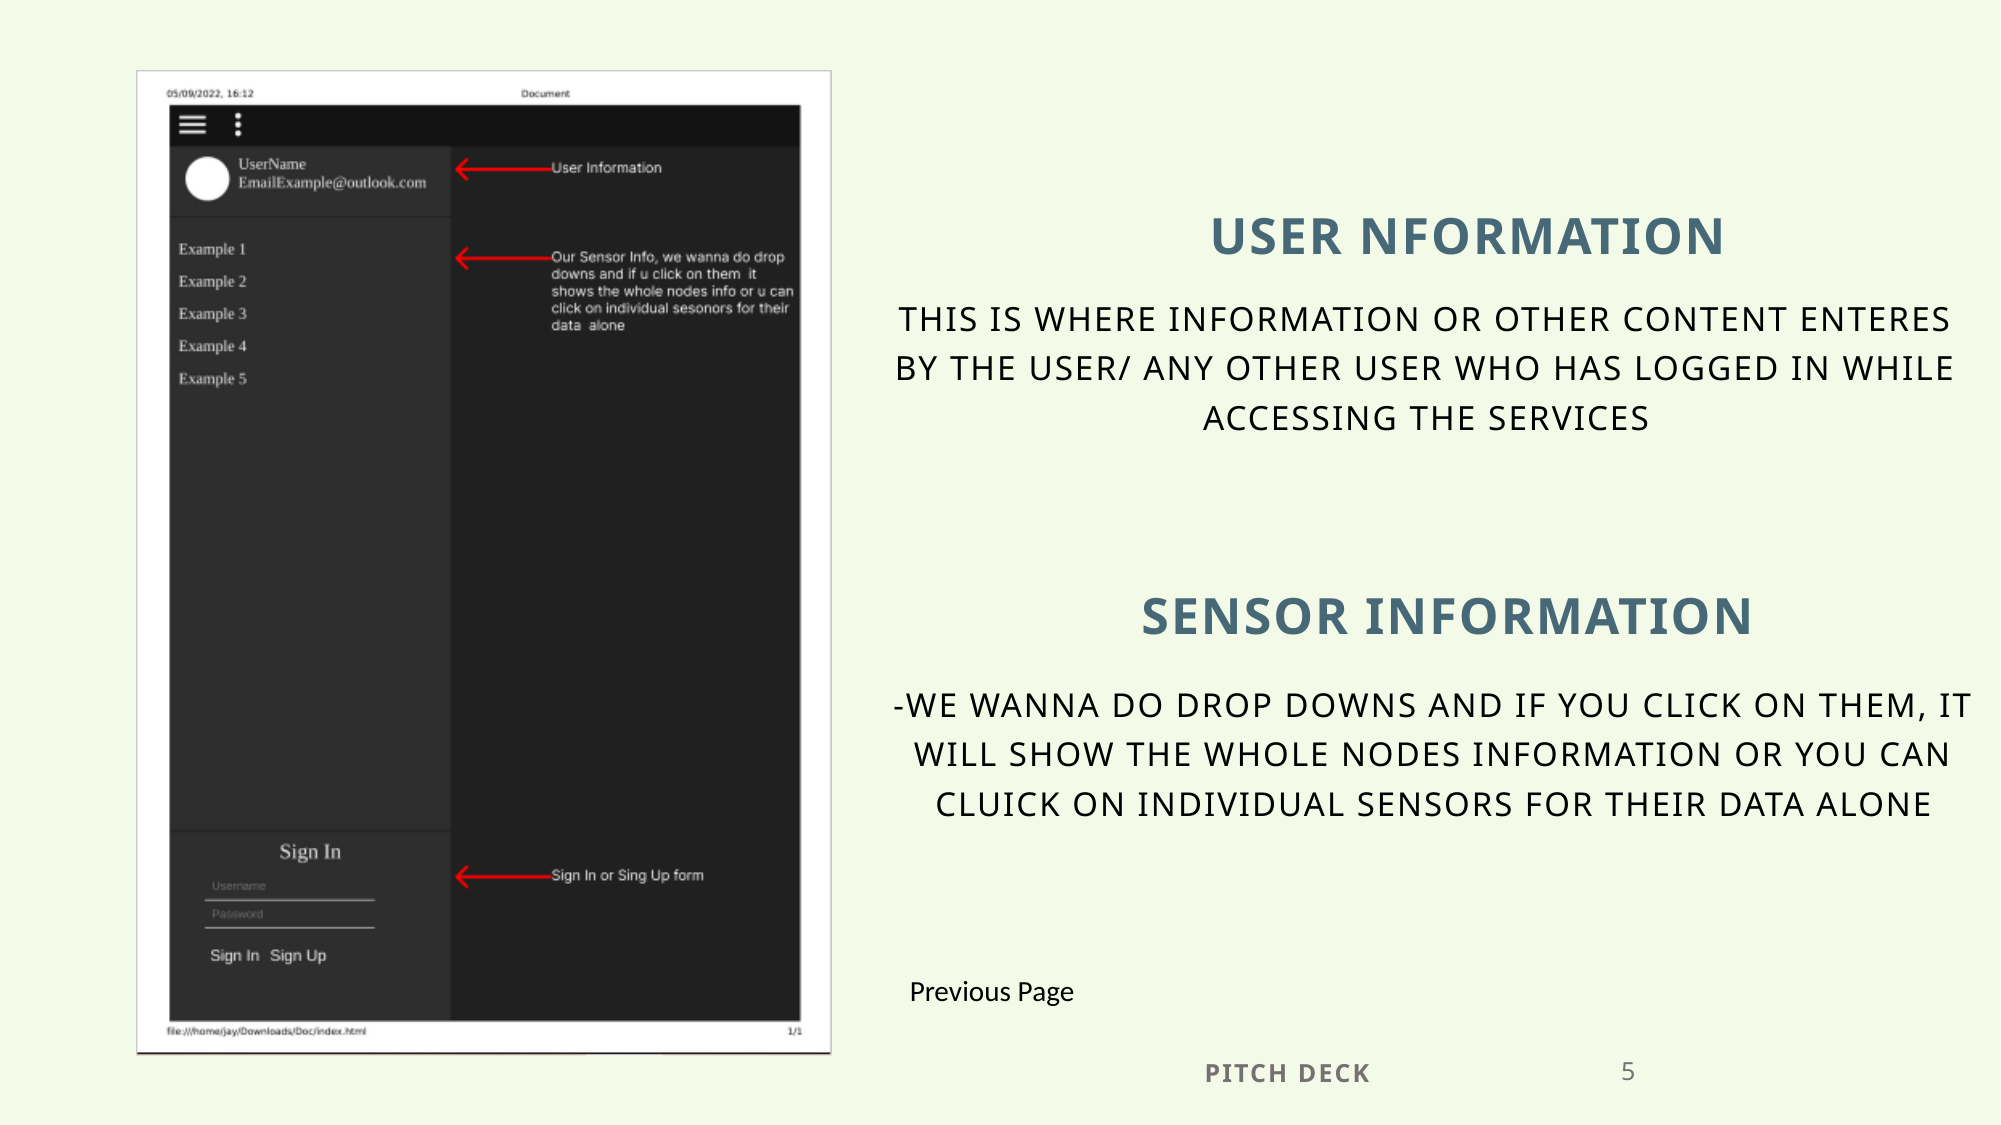

# Business model
USER NFORMATION
THIS IS WHERE INFORMATION OR OTHER CONTENT ENTERES BY THE USER/ ANY OTHER USER WHO HAS LOGGED IN WHILE ACCESSING THE SERVICES
Sensor information
-WE WANNA DO DROP DOWNS AND IF YOU CLICK ON THEM, IT WILL SHOW THE WHOLE NODES INFORMATION OR YOU CAN CLUICK ON INDIVIDUAL SENSORS FOR THEIR DATA ALONE
Previous Page
Pitch deck